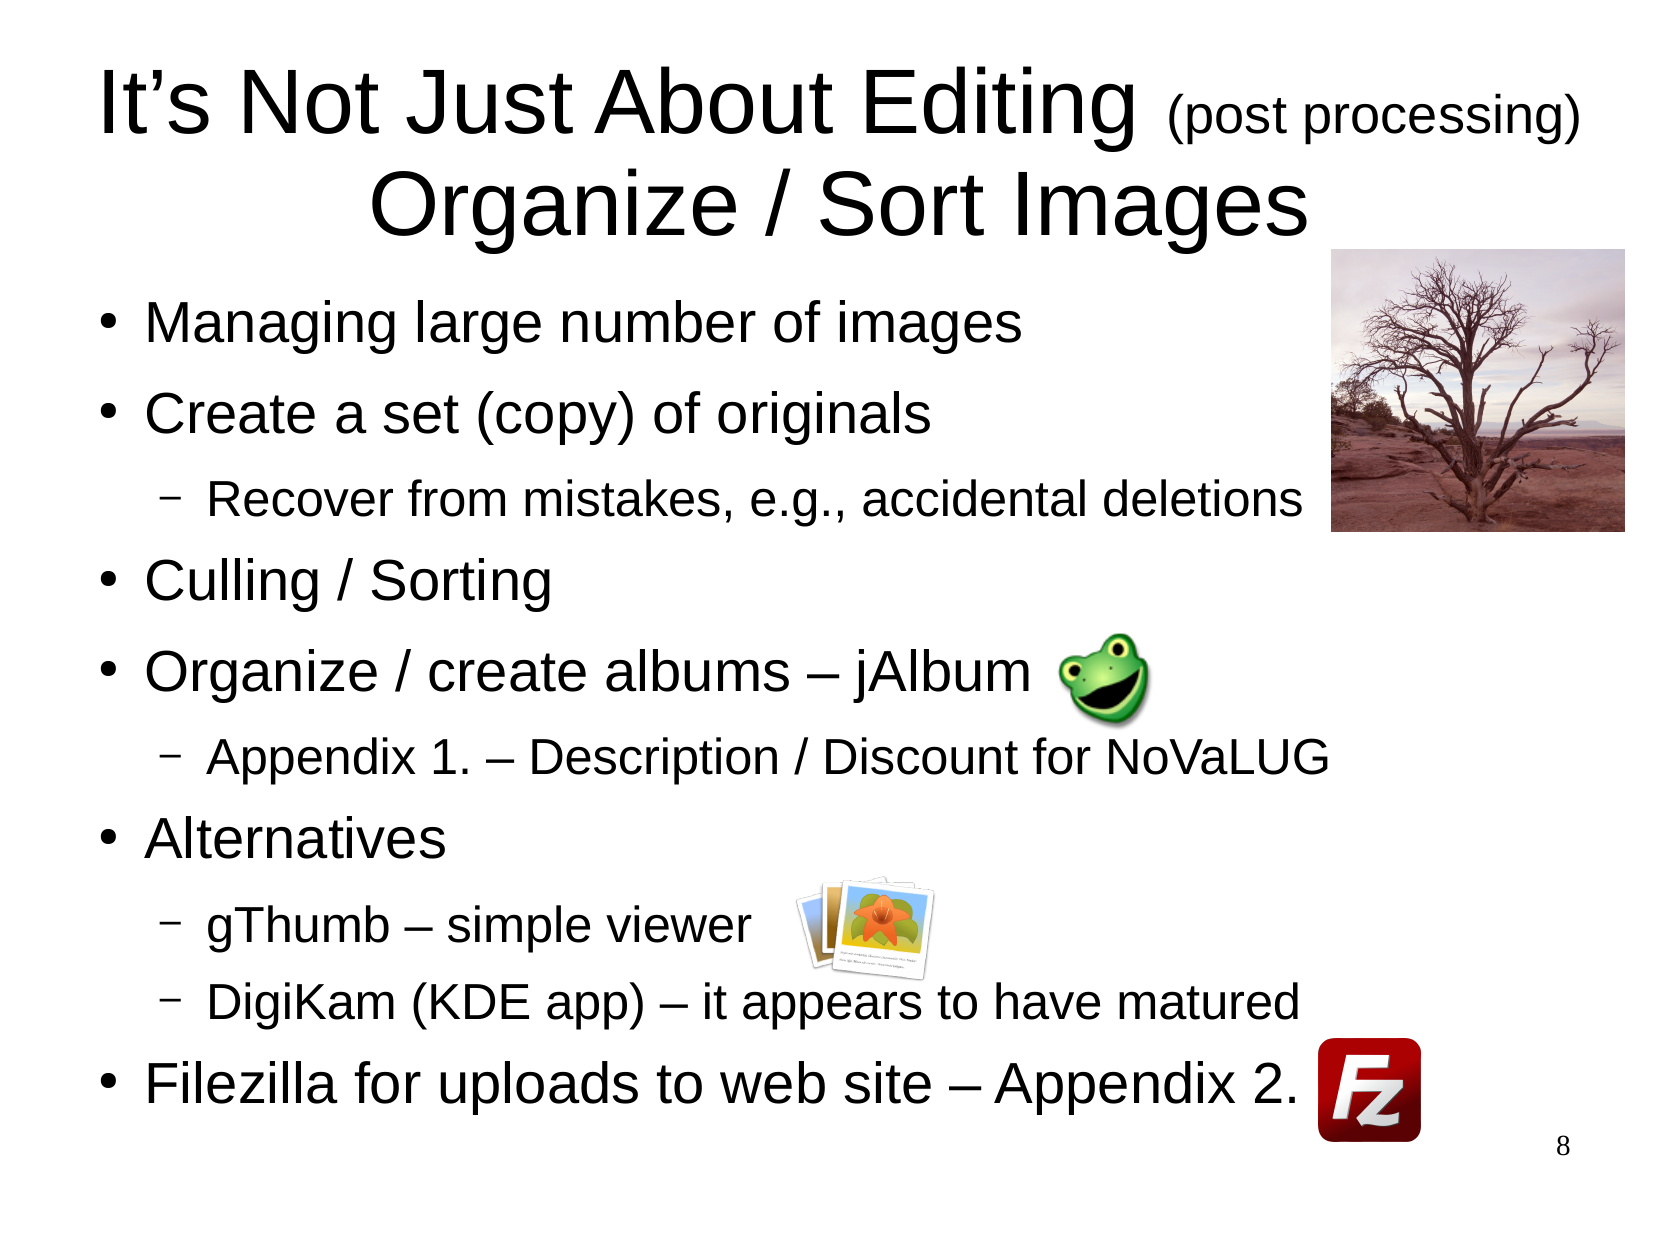

# It’s Not Just About Editing (post processing) Organize / Sort Images
Managing large number of images
Create a set (copy) of originals
Recover from mistakes, e.g., accidental deletions
Culling / Sorting
Organize / create albums – jAlbum
Appendix 1. – Description / Discount for NoVaLUG
Alternatives
gThumb – simple viewer
DigiKam (KDE app) – it appears to have matured
Filezilla for uploads to web site – Appendix 2.
8